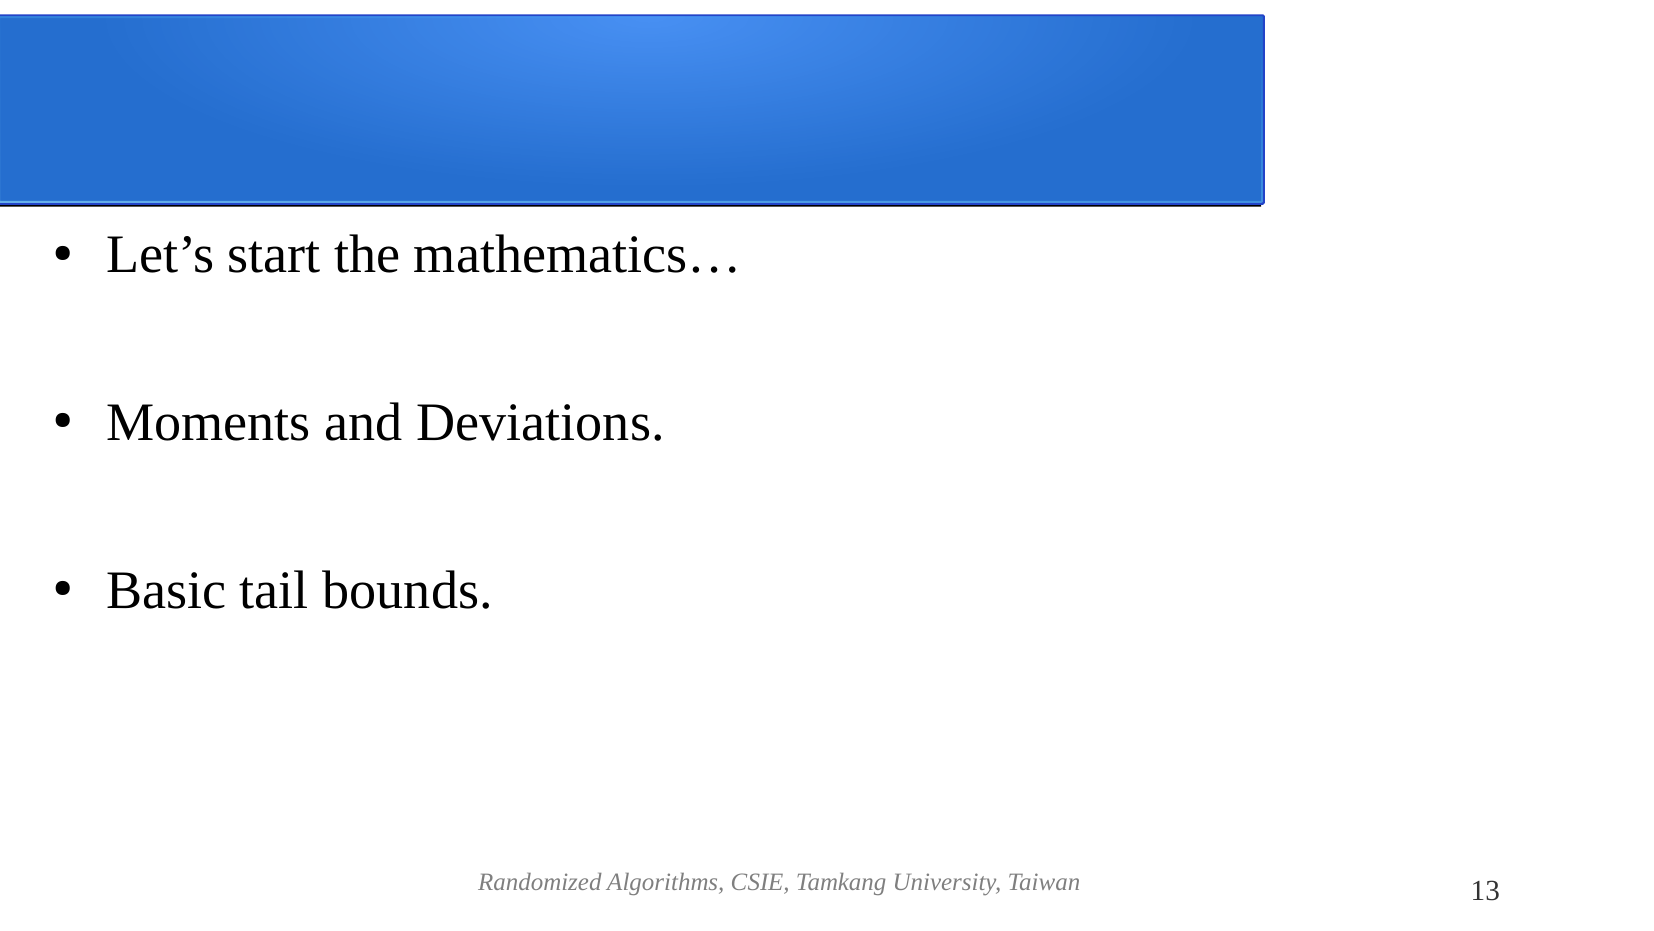

# Let’s start the mathematics…
Moments and Deviations.
Basic tail bounds.
Randomized Algorithms, CSIE, Tamkang University, Taiwan
13